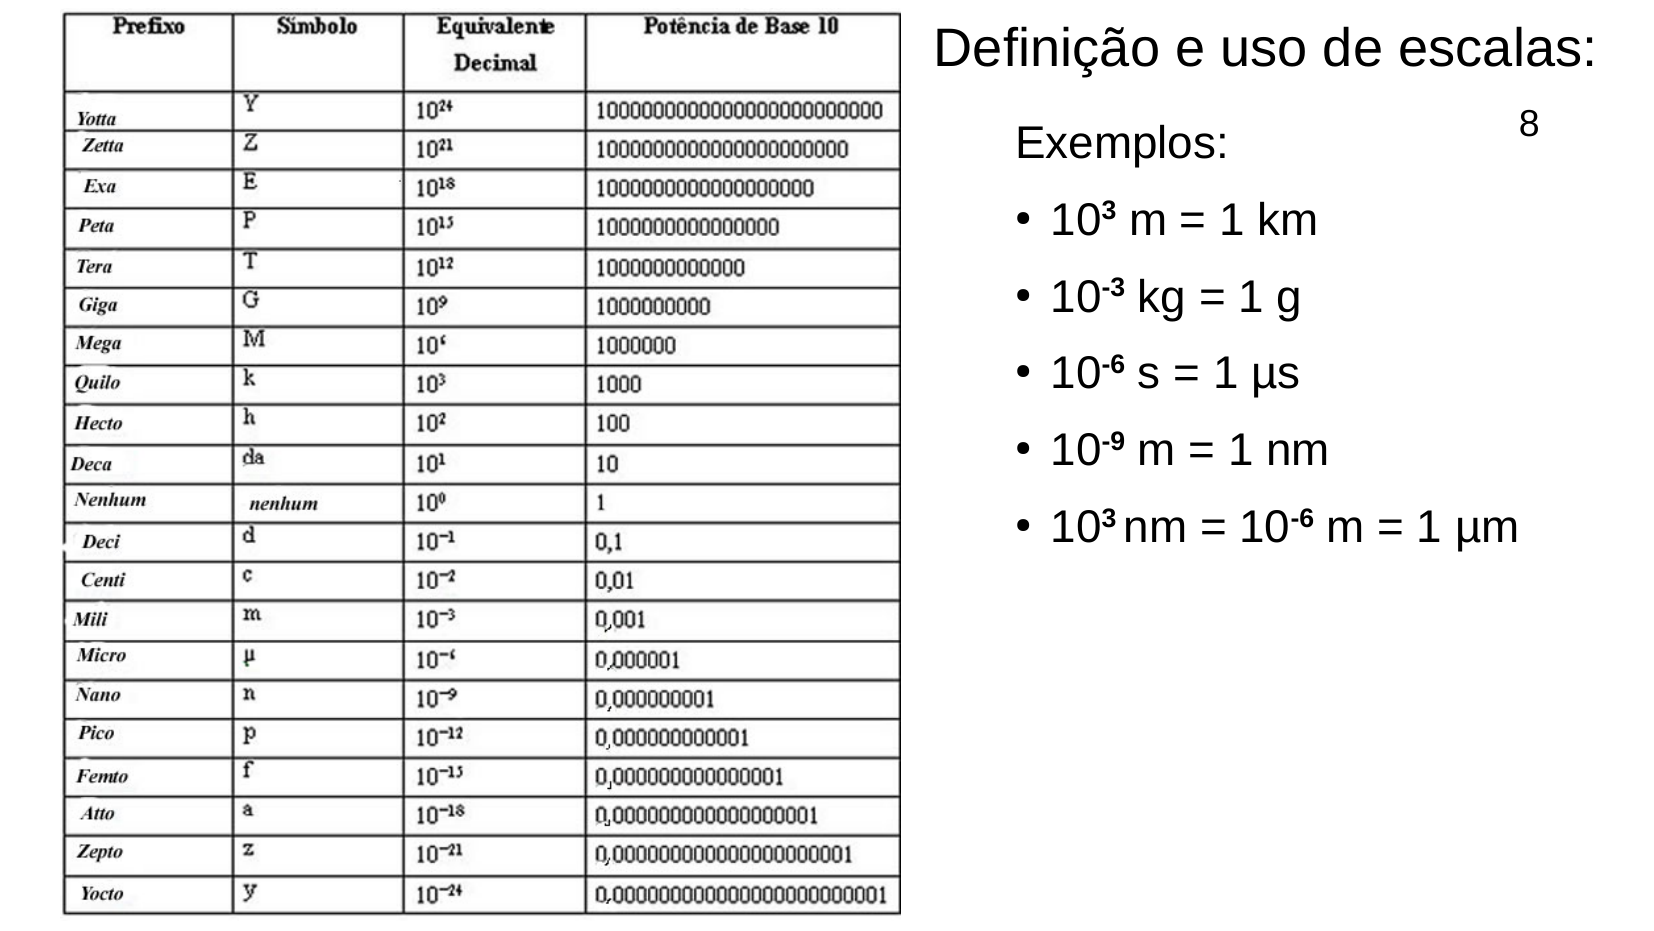

Definição e uso de escalas:
Exemplos:
103 m = 1 km
10-3 kg = 1 g
10-6 s = 1 µs
10-9 m = 1 nm
103 nm = 10-6 m = 1 µm